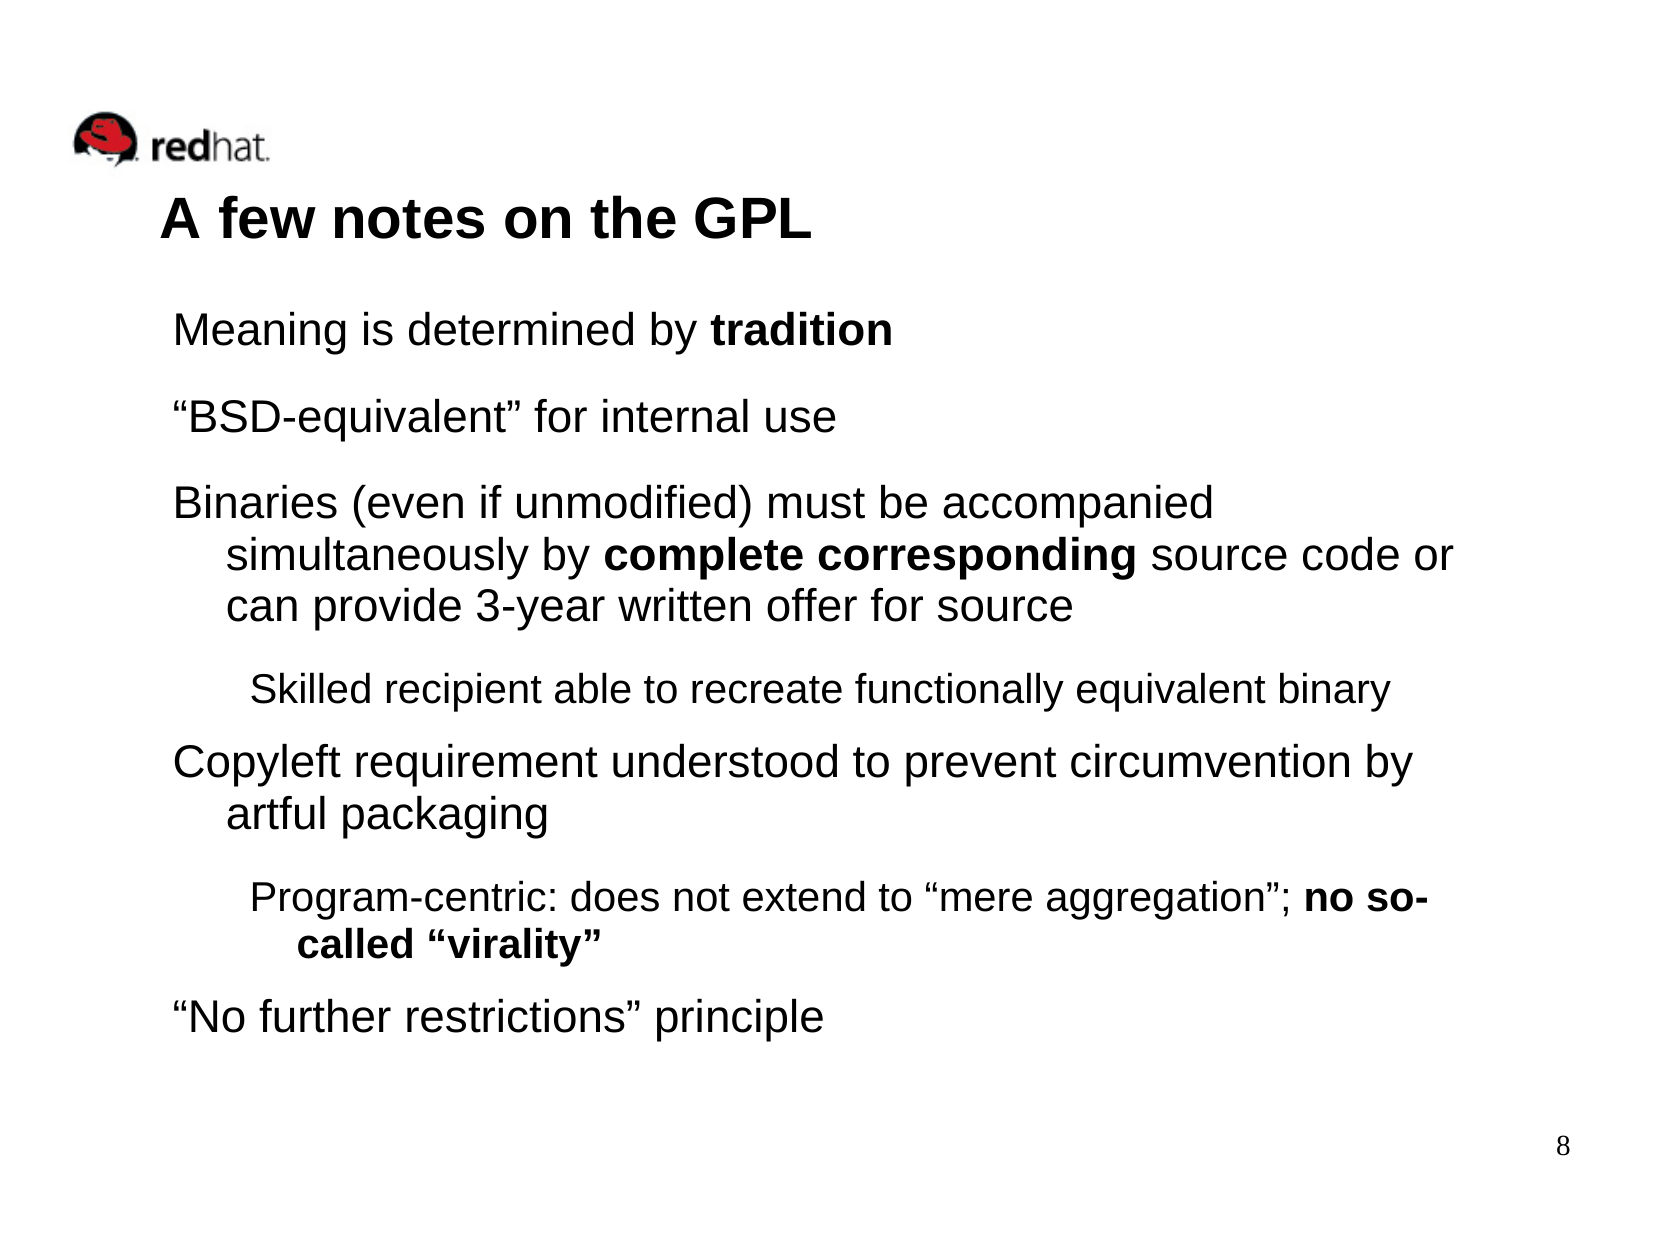

# A few notes on the GPL
Meaning is determined by tradition
“BSD-equivalent” for internal use
Binaries (even if unmodified) must be accompanied simultaneously by complete corresponding source code or can provide 3-year written offer for source
Skilled recipient able to recreate functionally equivalent binary
Copyleft requirement understood to prevent circumvention by artful packaging
Program-centric: does not extend to “mere aggregation”; no so-called “virality”
“No further restrictions” principle
8